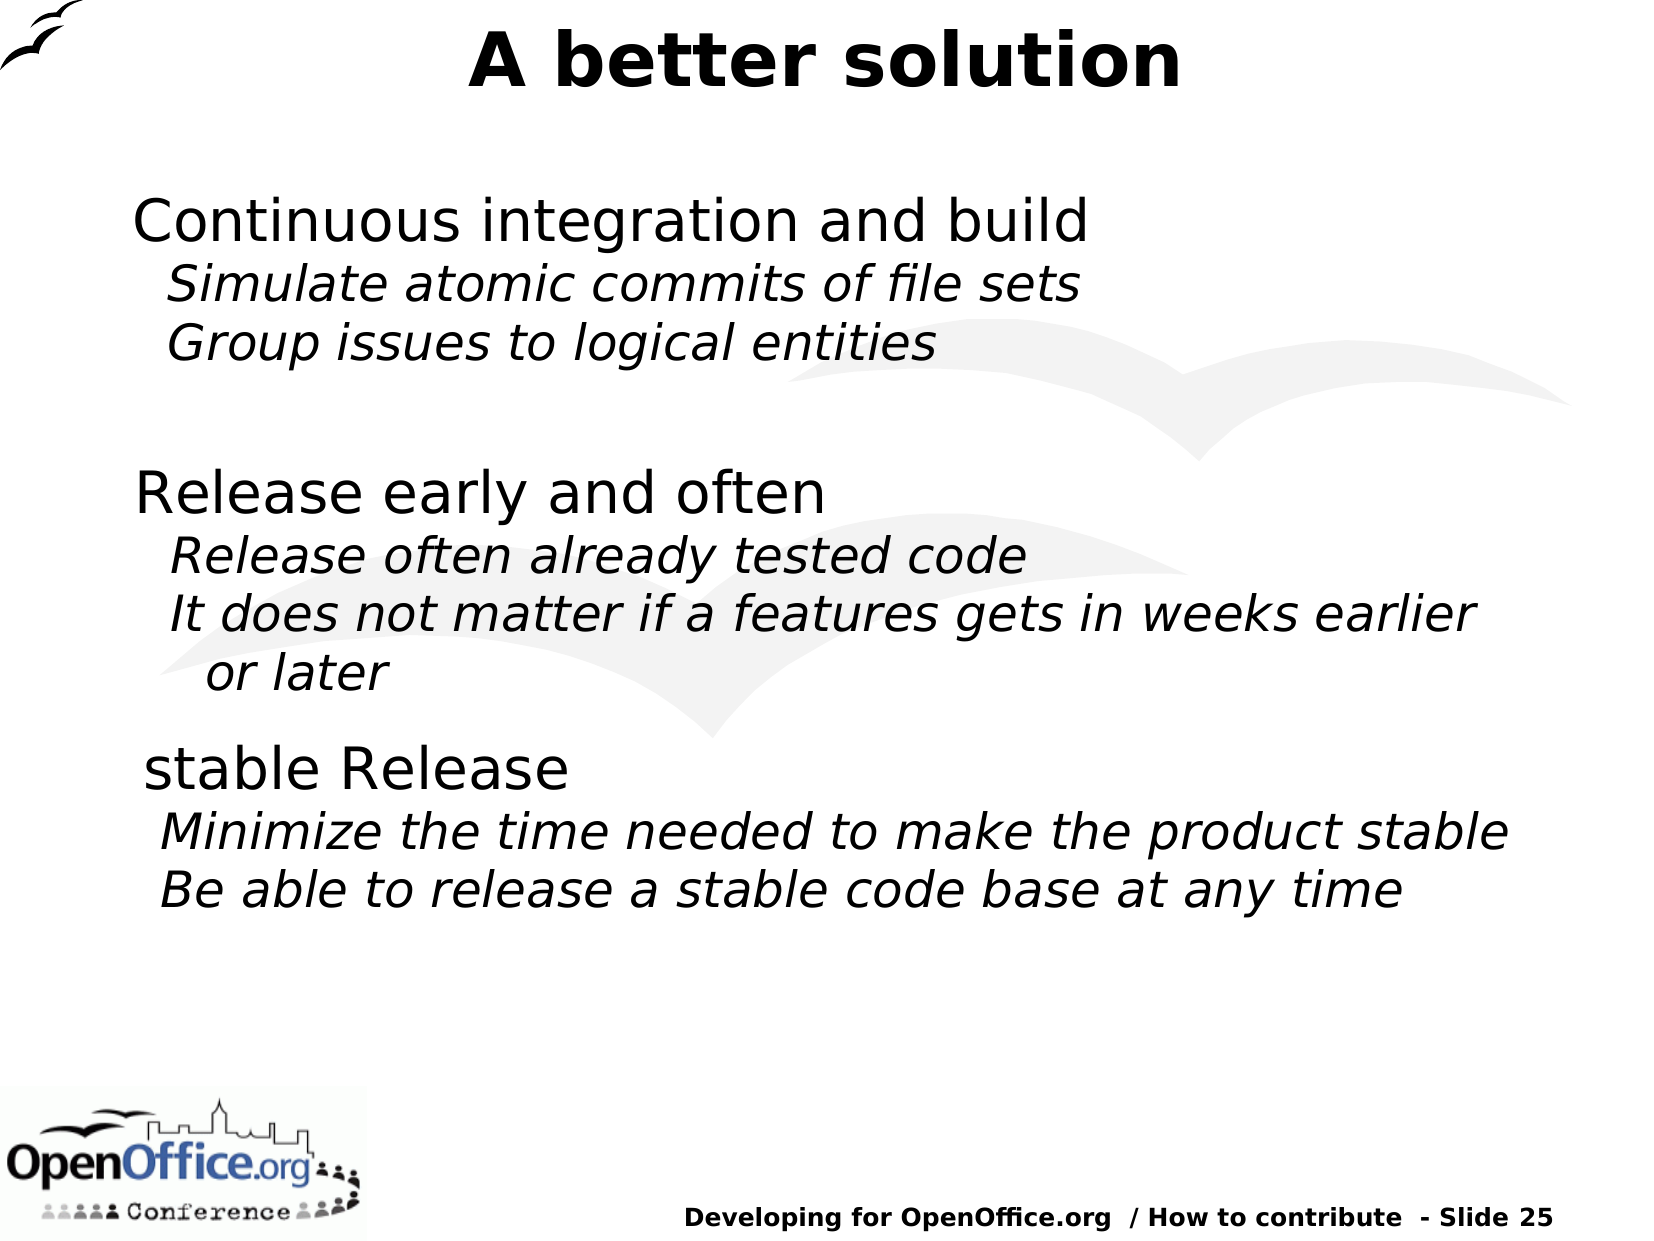

# A better solution
Continuous integration and build
Simulate atomic commits of file sets
Group issues to logical entities
Release early and often
Release often already tested code
It does not matter if a features gets in weeks earlier or later
 stable Release
Minimize the time needed to make the product stable
Be able to release a stable code base at any time